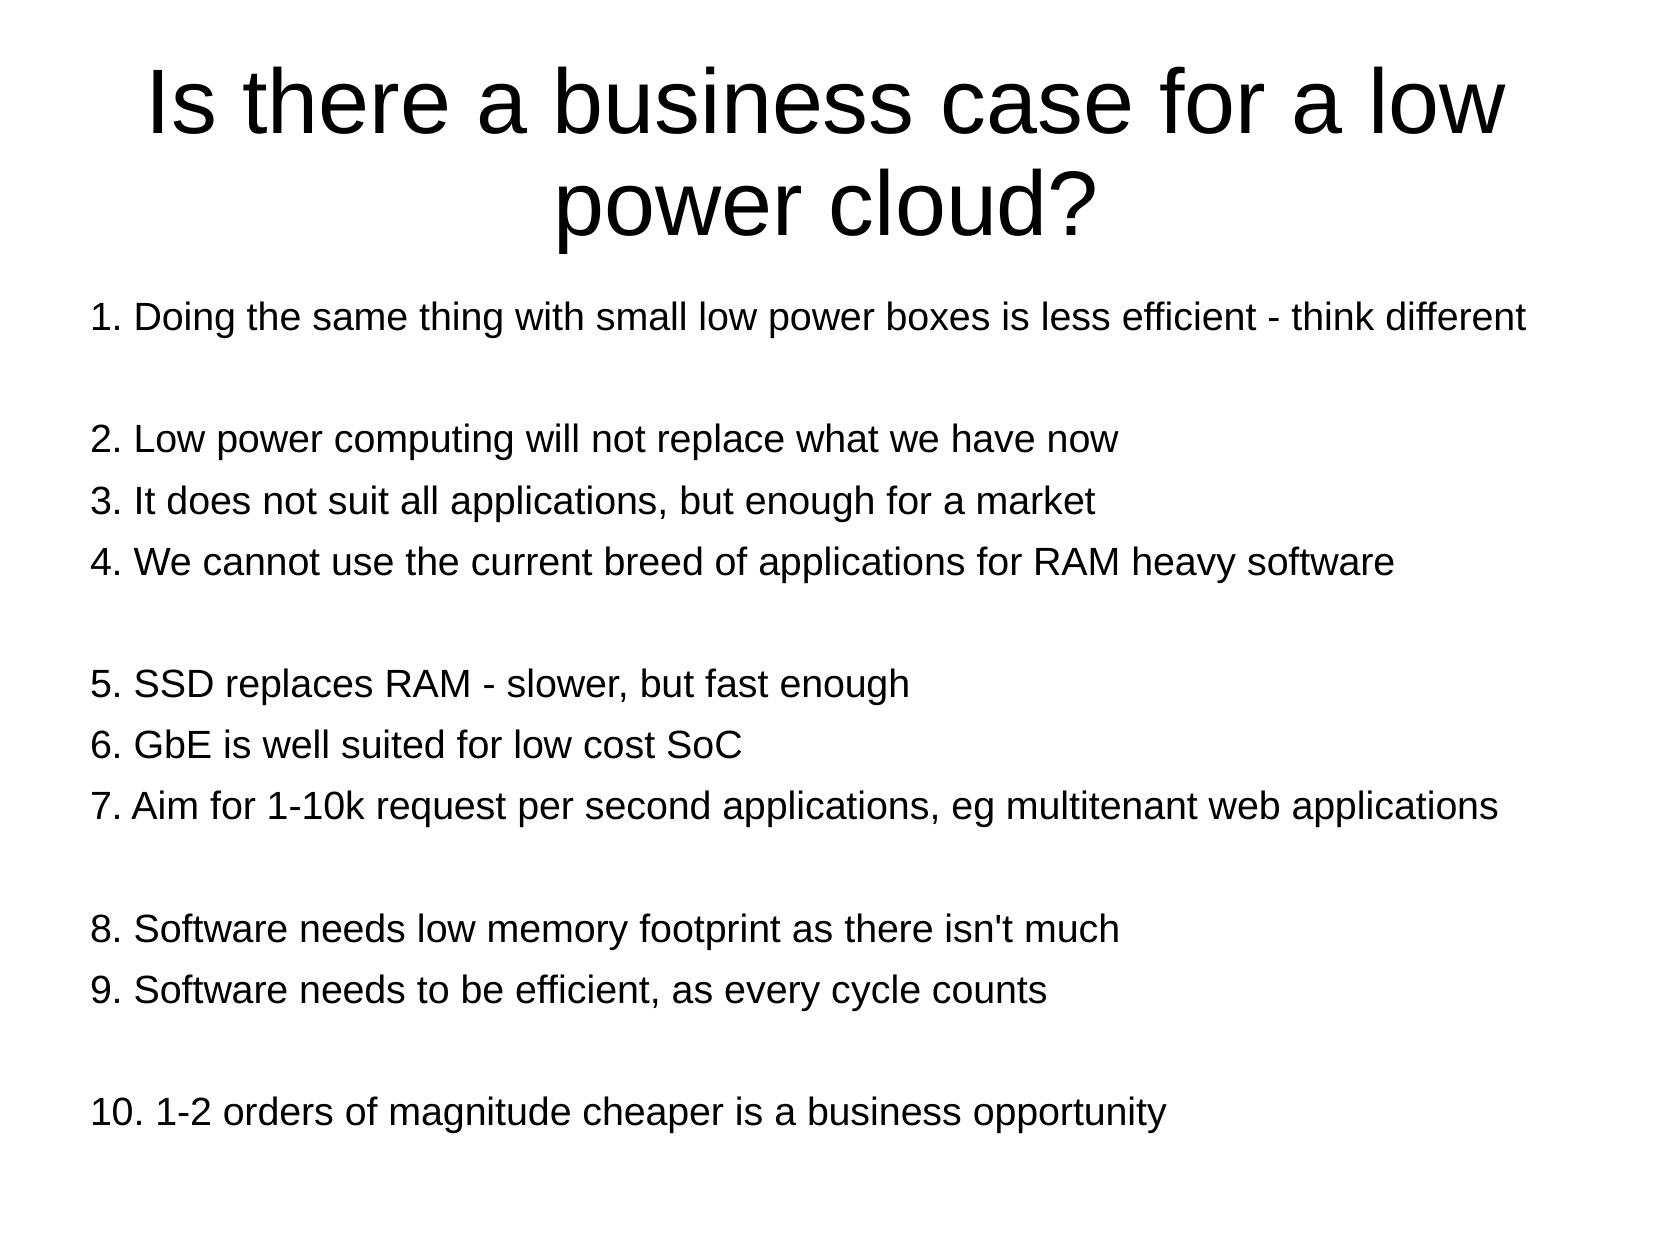

# Is there a business case for a low power cloud?
1. Doing the same thing with small low power boxes is less efficient - think different
2. Low power computing will not replace what we have now
3. It does not suit all applications, but enough for a market
4. We cannot use the current breed of applications for RAM heavy software
5. SSD replaces RAM - slower, but fast enough
6. GbE is well suited for low cost SoC
7. Aim for 1-10k request per second applications, eg multitenant web applications
8. Software needs low memory footprint as there isn't much
9. Software needs to be efficient, as every cycle counts
10. 1-2 orders of magnitude cheaper is a business opportunity